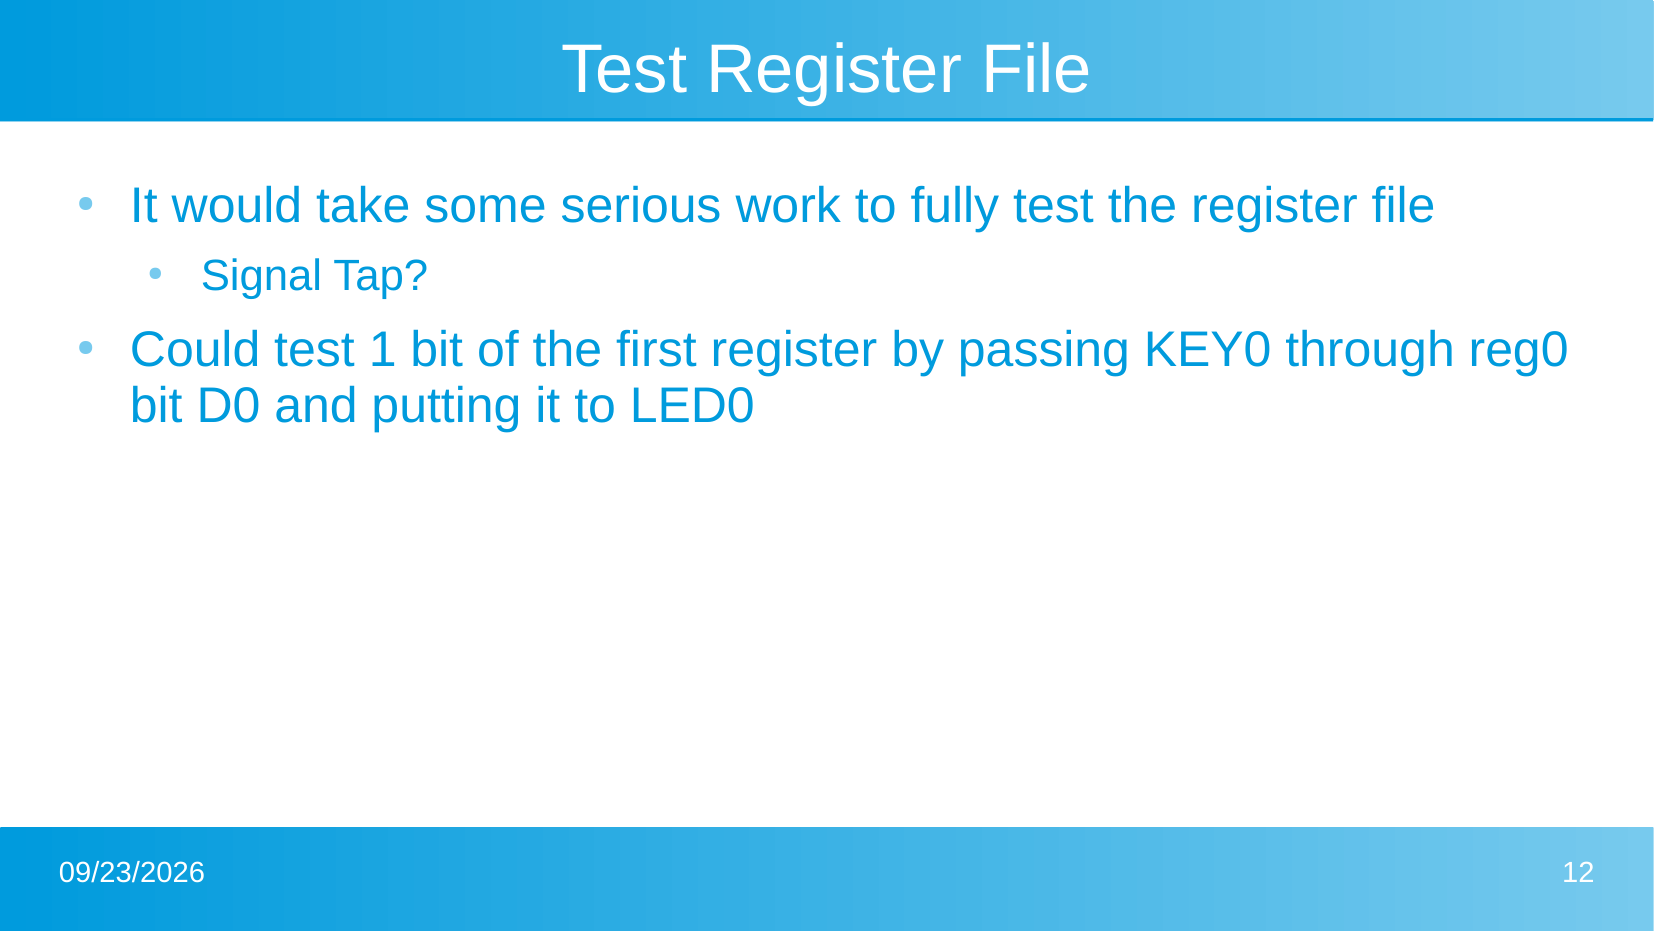

# Test Register File
It would take some serious work to fully test the register file
Signal Tap?
Could test 1 bit of the first register by passing KEY0 through reg0 bit D0 and putting it to LED0
12